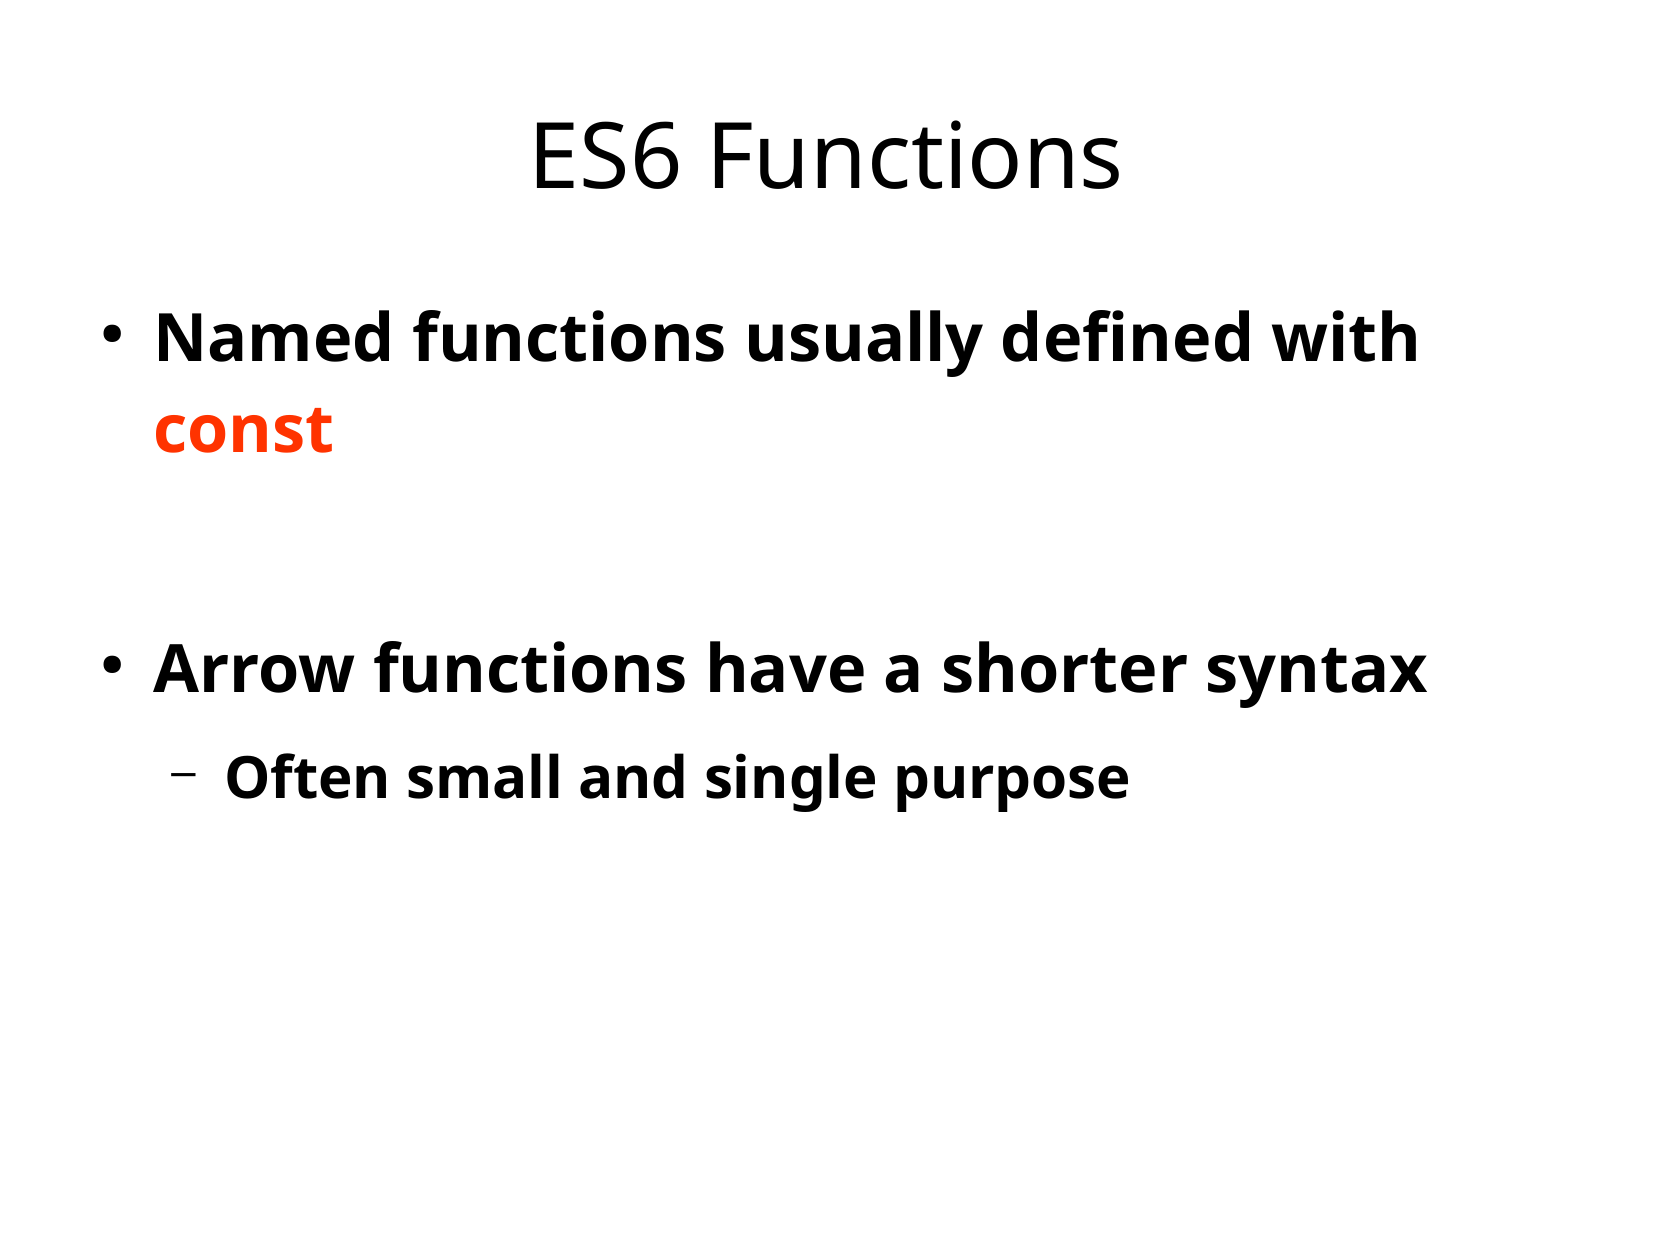

# ES6 Functions
Named functions usually defined with const
Arrow functions have a shorter syntax
Often small and single purpose